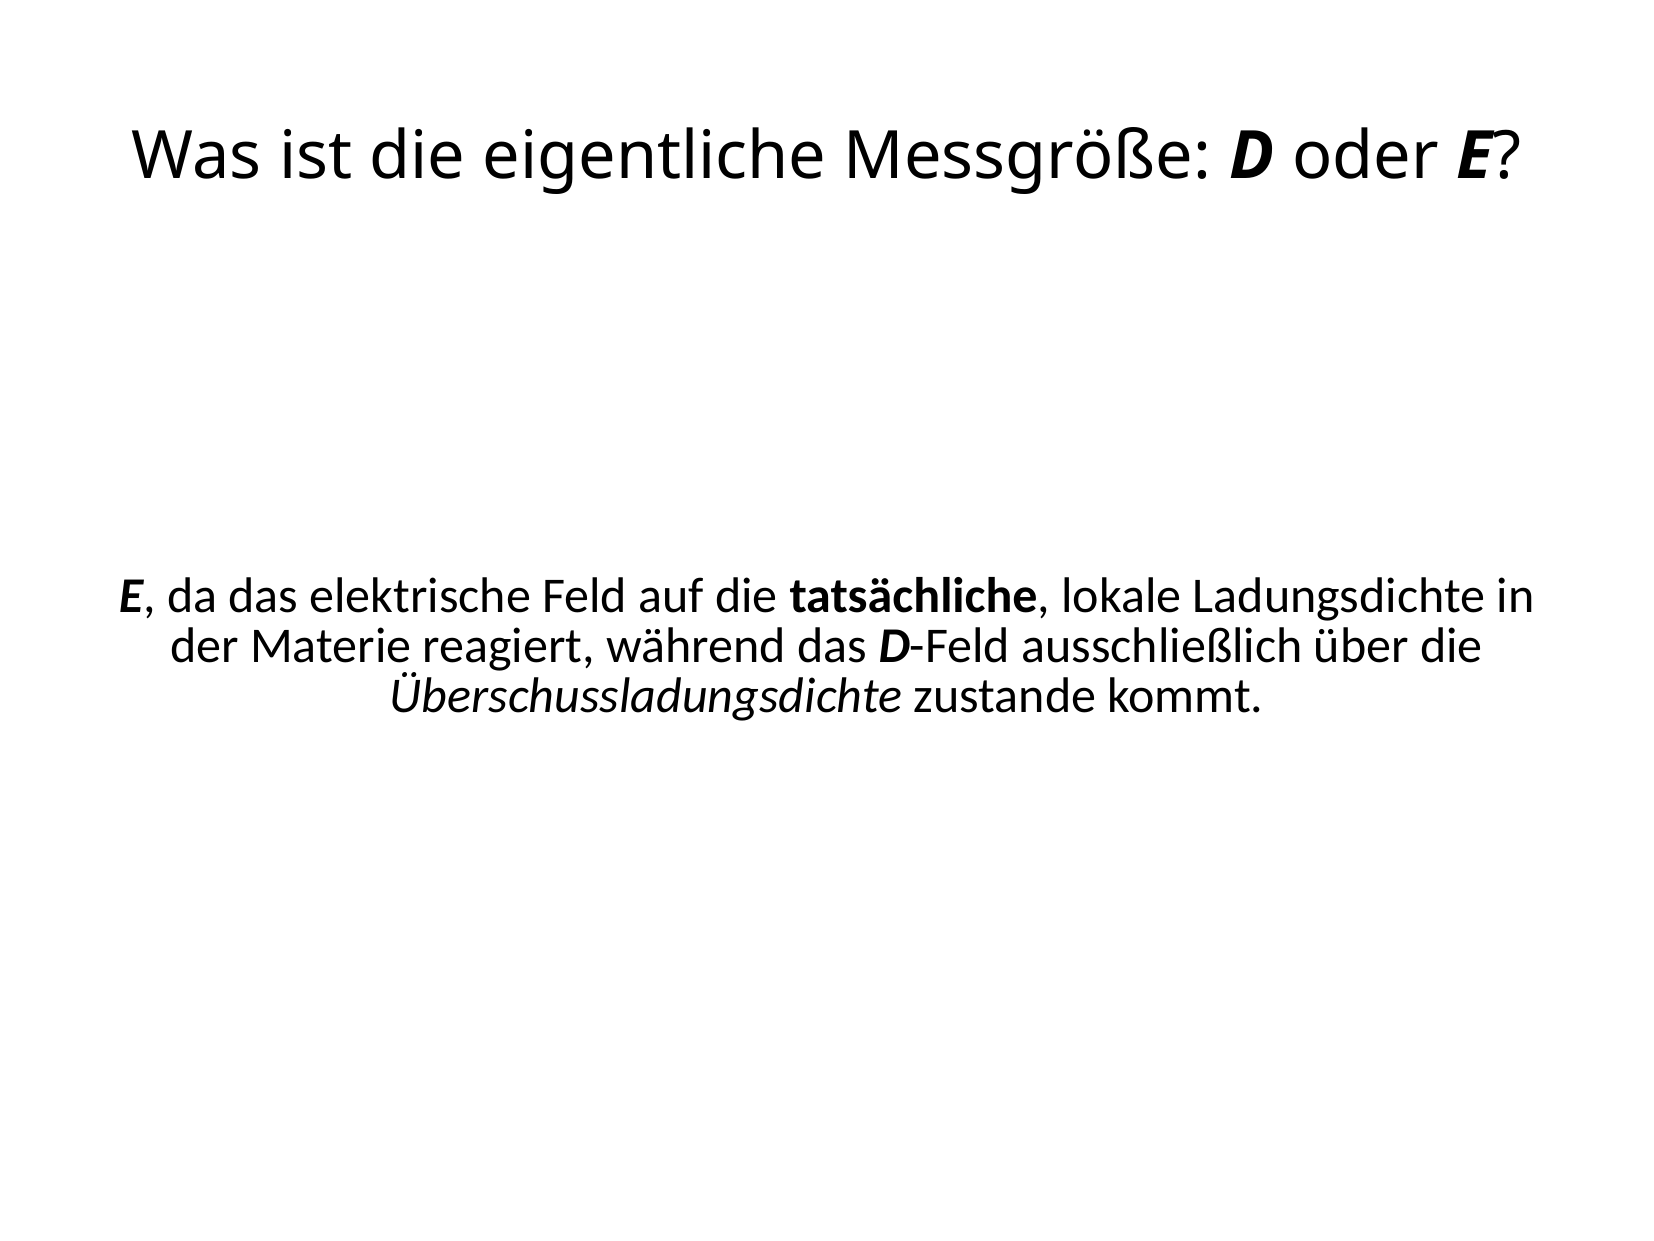

# Was ist die eigentliche Messgröße: D oder E?
E, da das elektrische Feld auf die tatsächliche, lokale Ladungsdichte in der Materie reagiert, während das D-Feld ausschließlich über die Überschussladungsdichte zustande kommt.